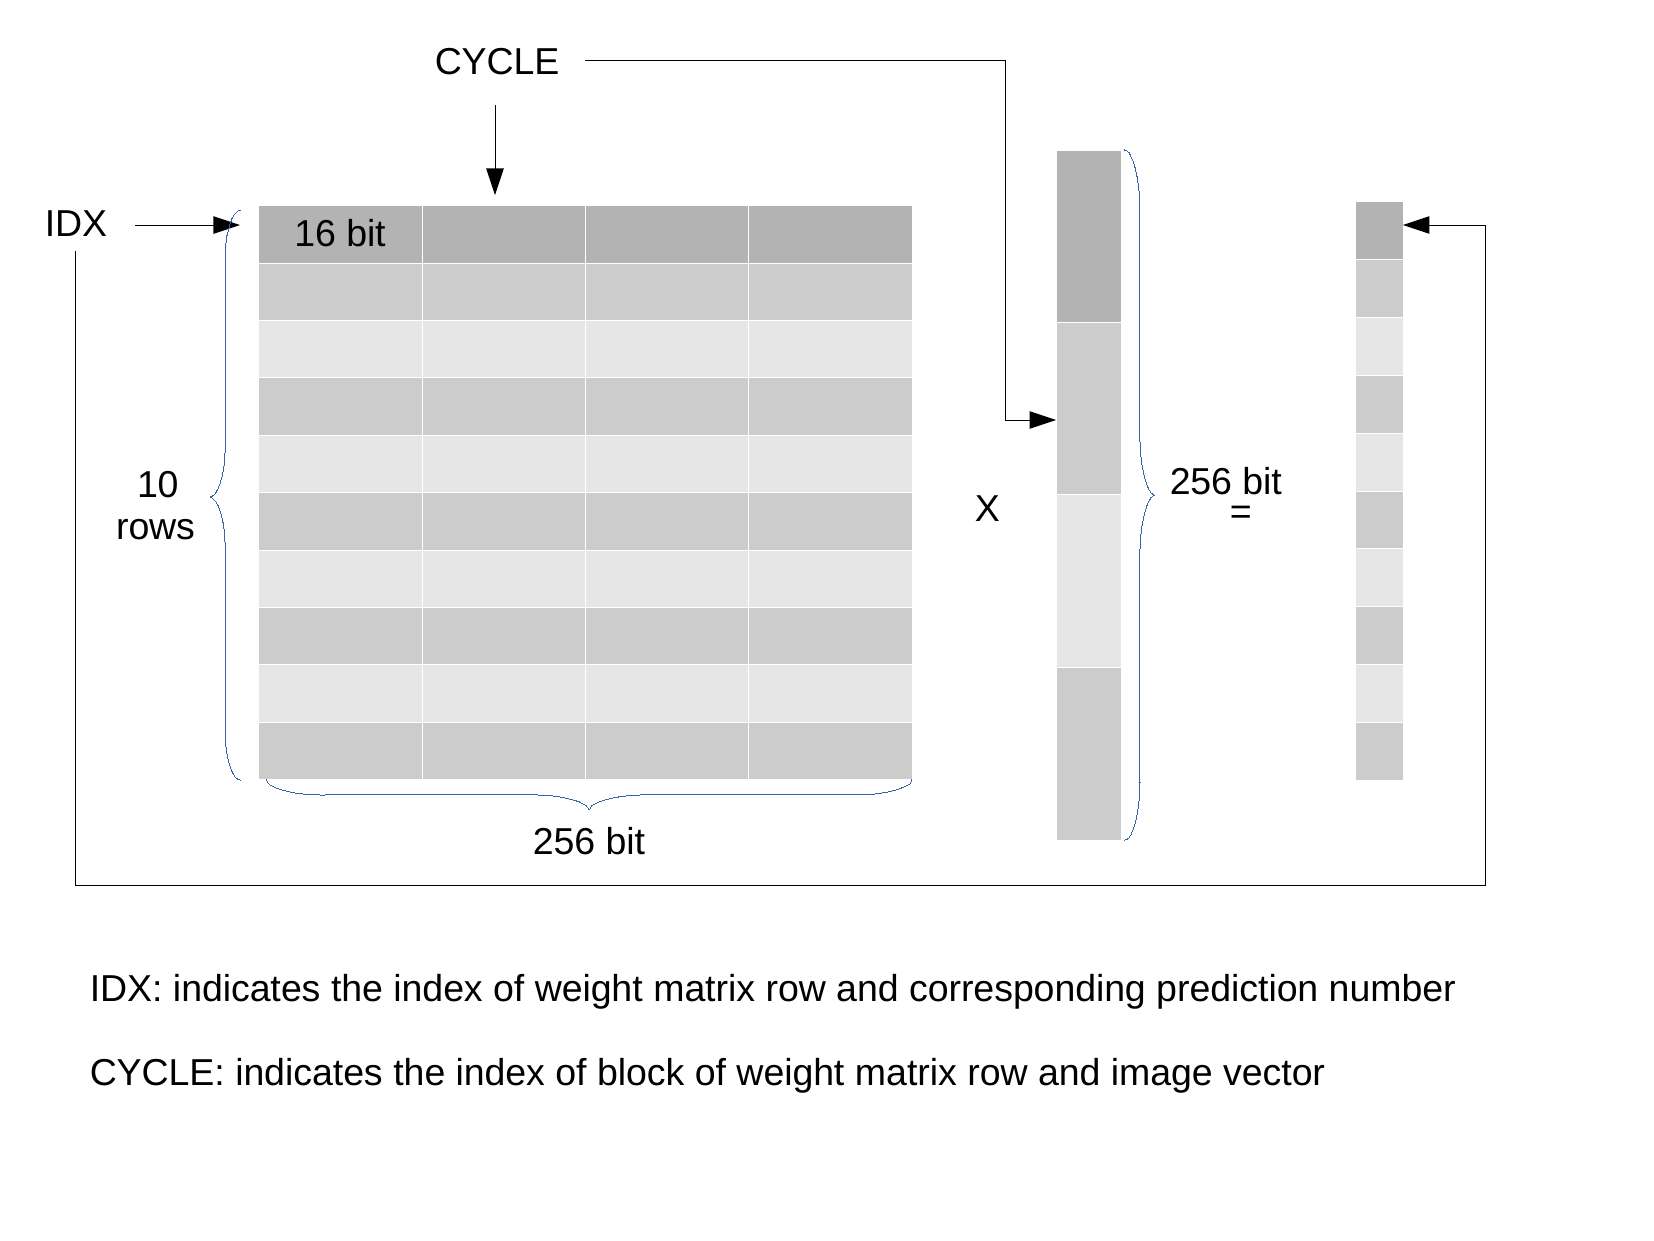

CYCLE
| |
| --- |
| |
| |
| |
IDX
| |
| --- |
| |
| |
| |
| |
| |
| |
| |
| |
| |
| 16 bit | | | |
| --- | --- | --- | --- |
| | | | |
| | | | |
| | | | |
| | | | |
| | | | |
| | | | |
| | | | |
| | | | |
| | | | |
256 bit
 10
rows
X
=
256 bit
IDX: indicates the index of weight matrix row and corresponding prediction number
CYCLE: indicates the index of block of weight matrix row and image vector